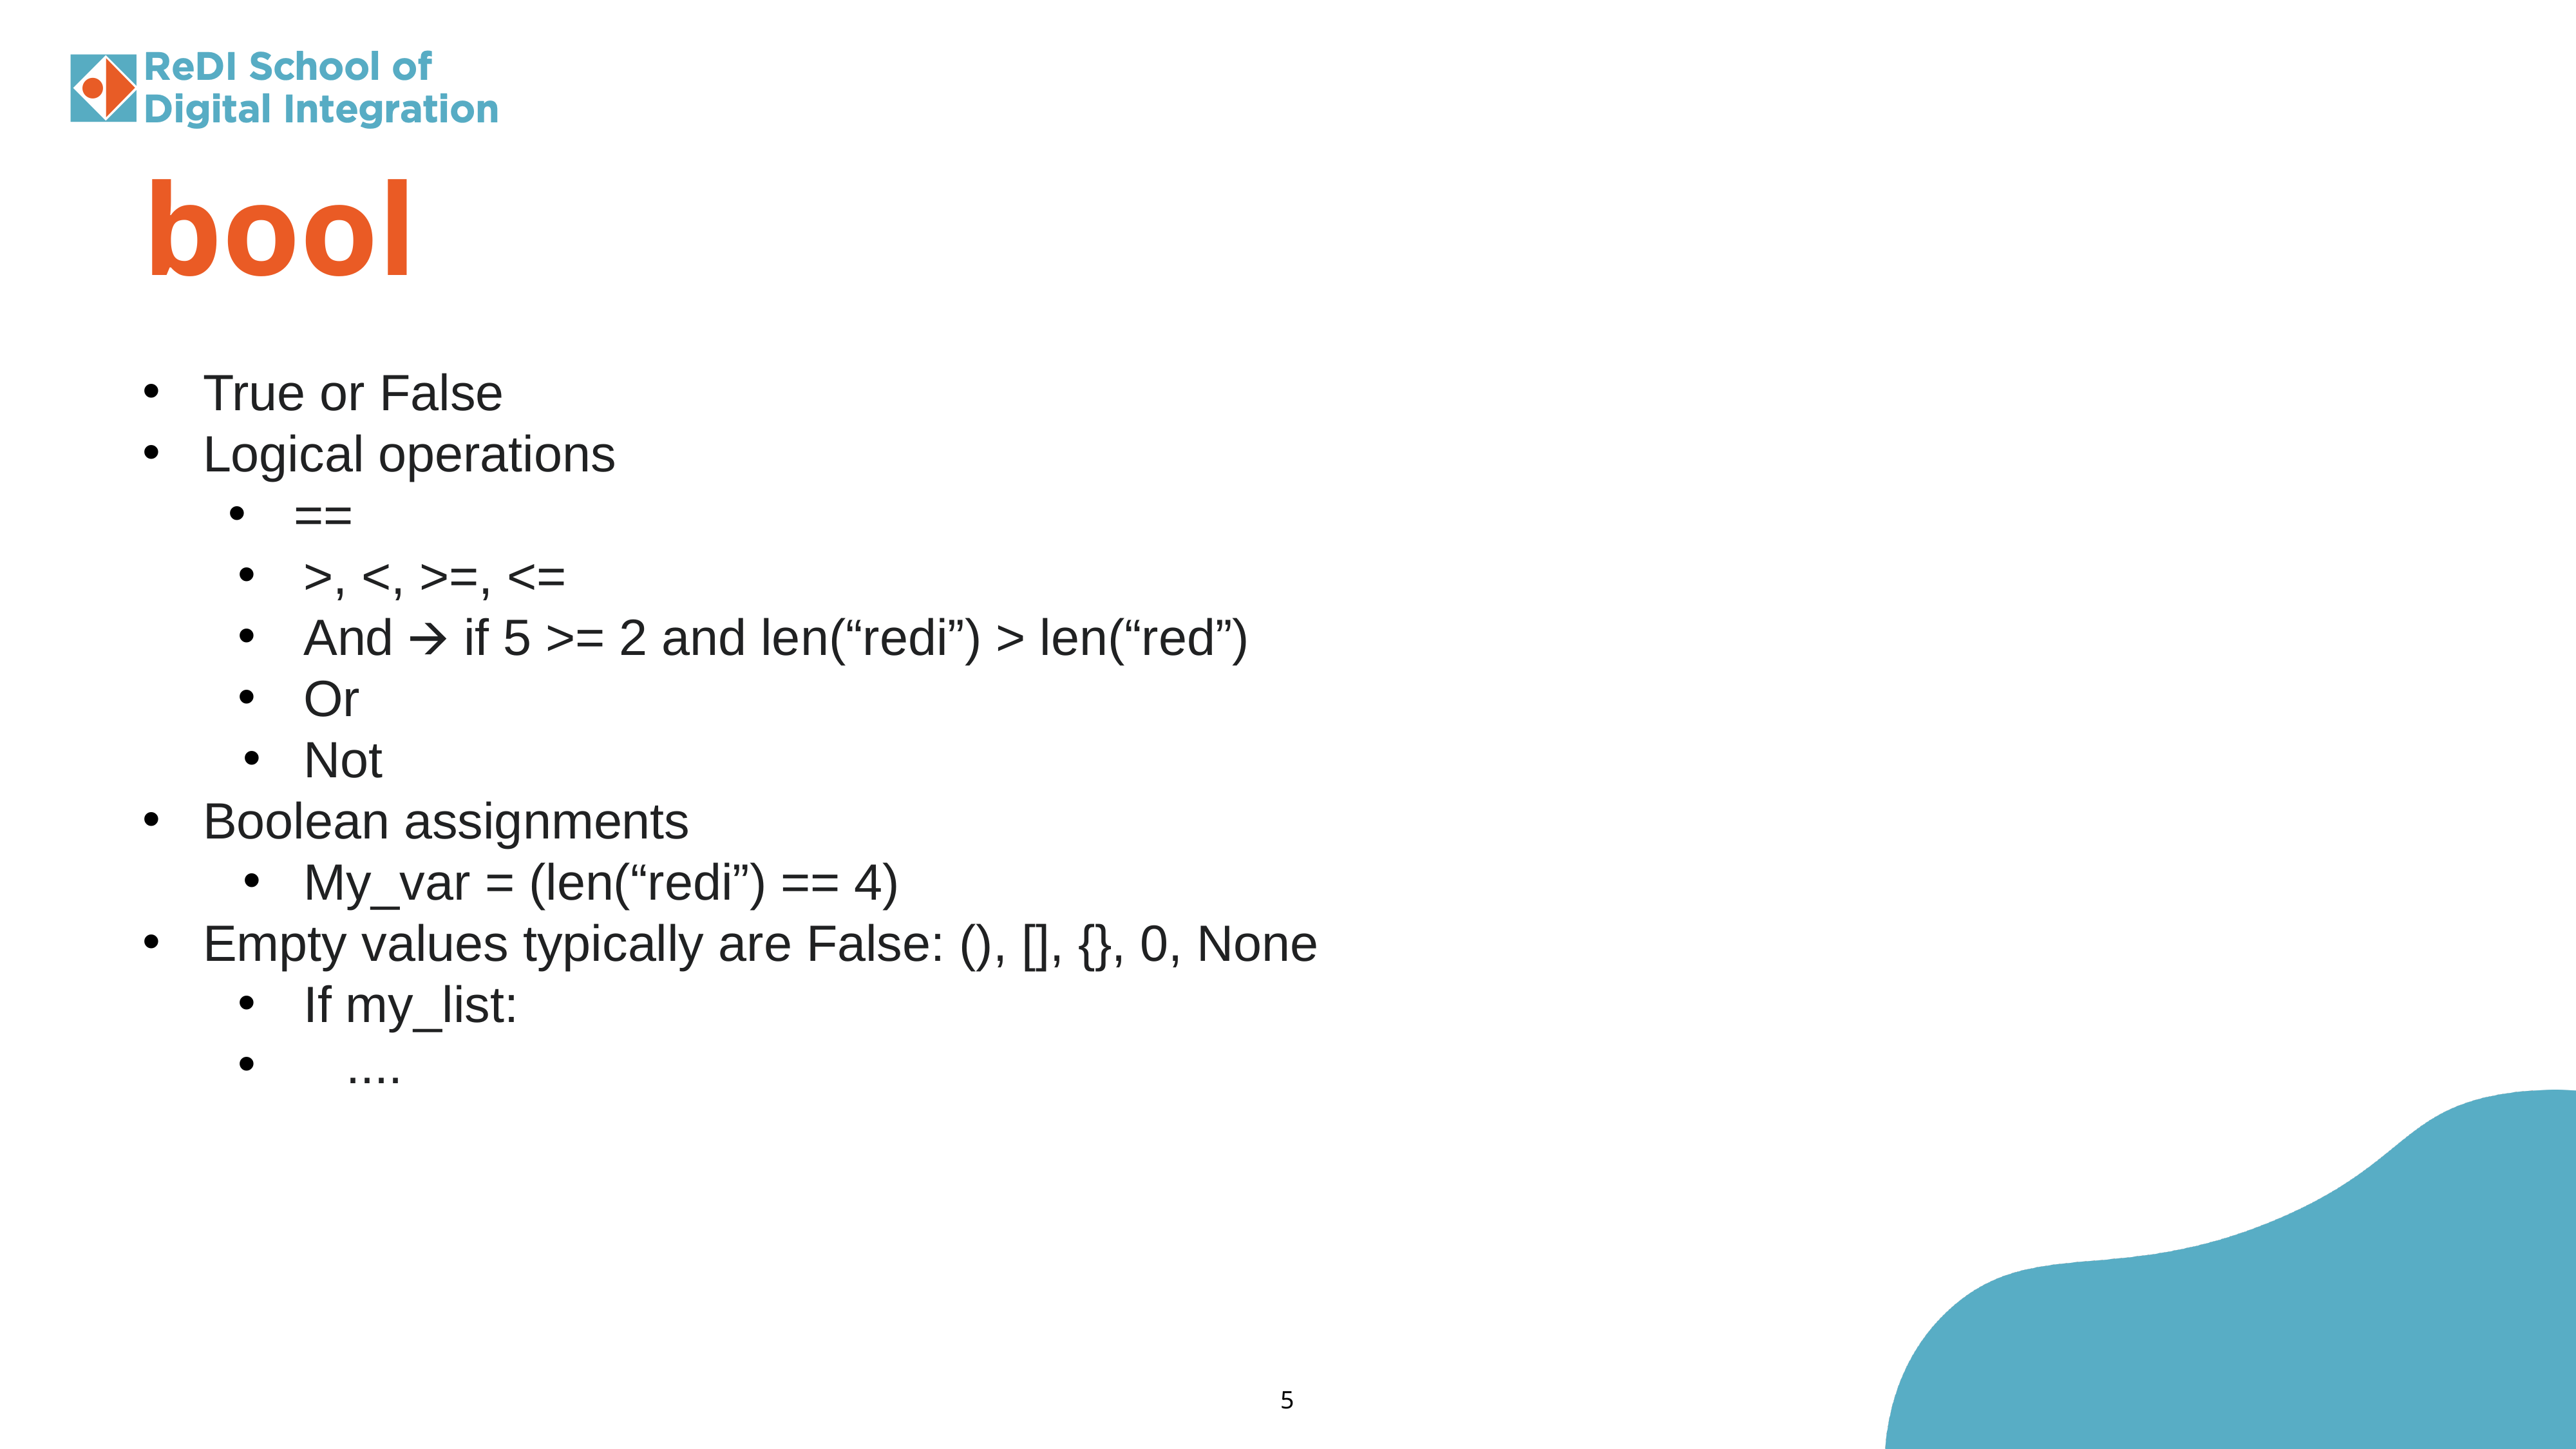

bool
True or False
Logical operations
==
>, <, >=, <=
And 🡪 if 5 >= 2 and len(“redi”) > len(“red”)
Or
Not
Boolean assignments
My_var = (len(“redi”) == 4)
Empty values typically are False: (), [], {}, 0, None
If my_list:
 ....